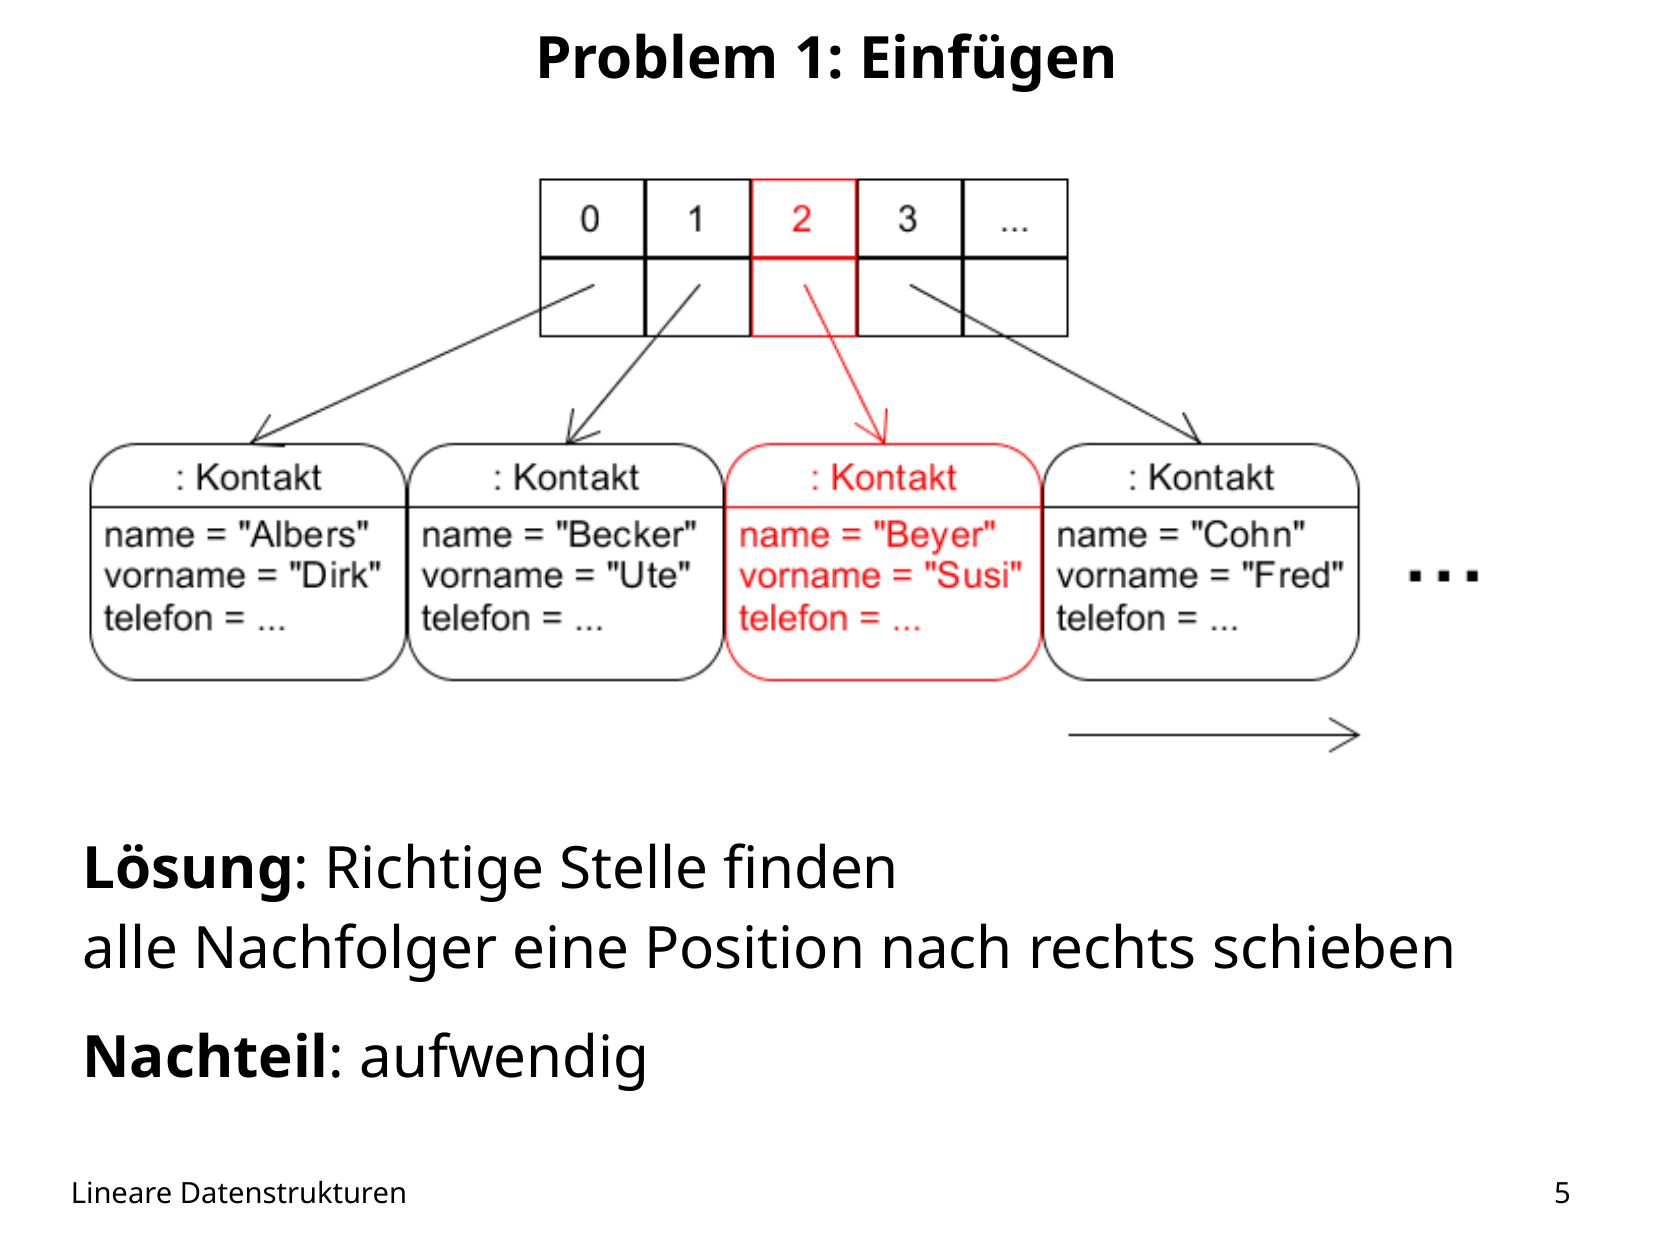

# Problem 1: Einfügen
Lösung: Richtige Stelle finden
alle Nachfolger eine Position nach rechts schieben
Nachteil: aufwendig
Lineare Datenstrukturen
5